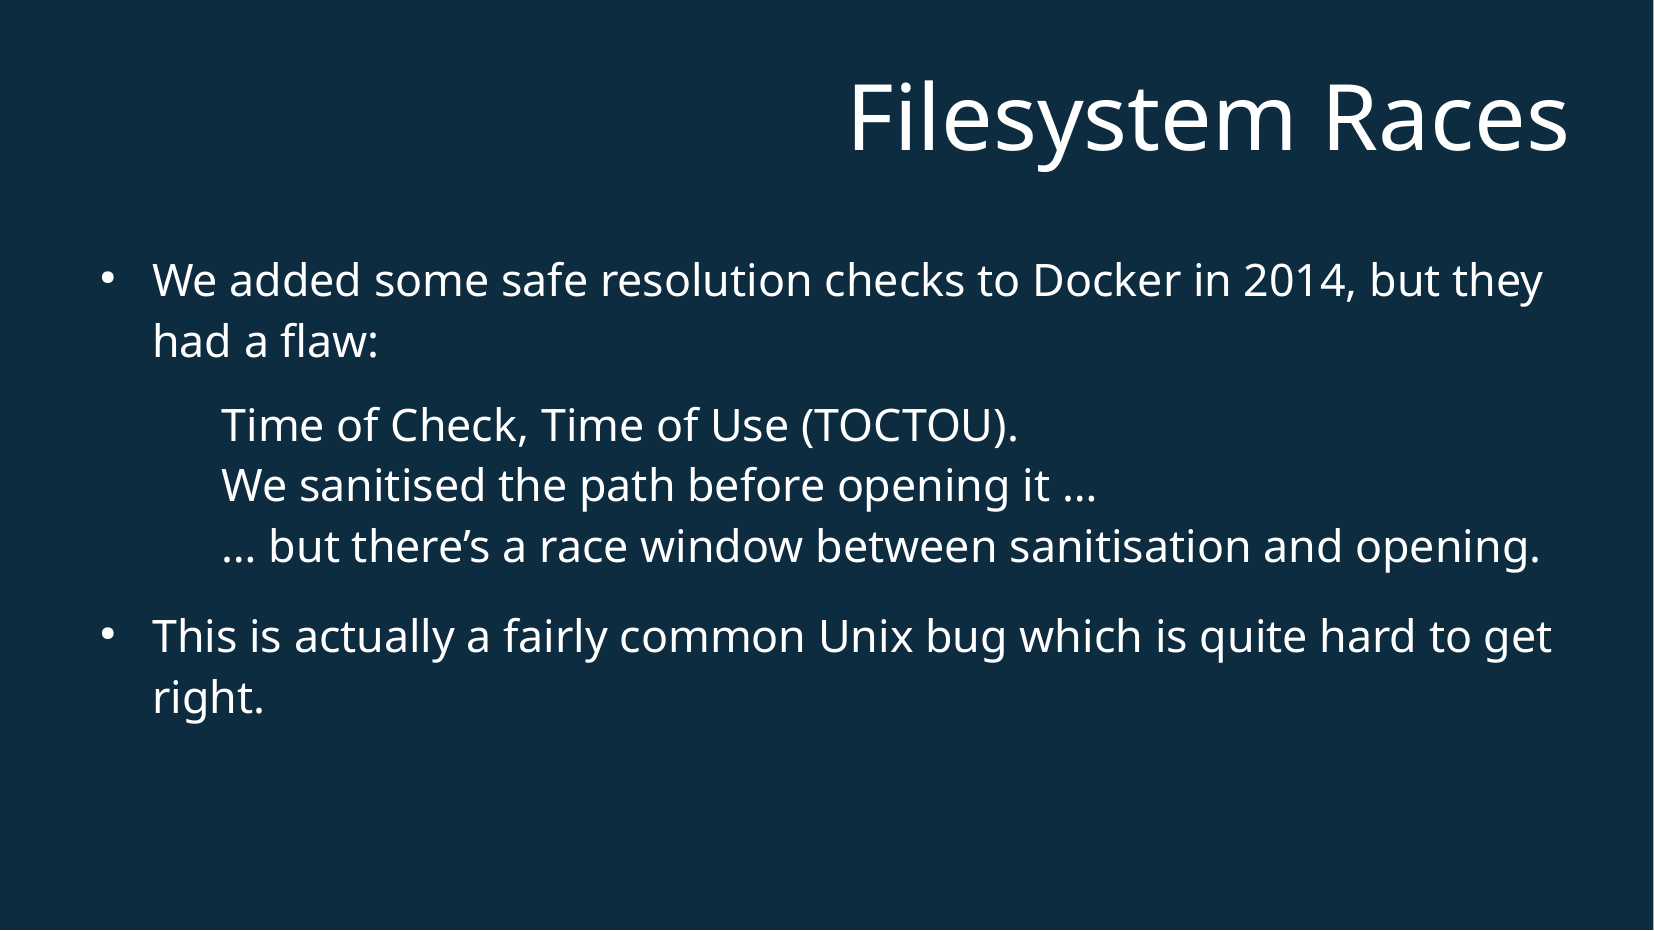

# Filesystem Races
We added some safe resolution checks to Docker in 2014, but they had a flaw:
Time of Check, Time of Use (TOCTOU).
We sanitised the path before opening it …
… but there’s a race window between sanitisation and opening.
This is actually a fairly common Unix bug which is quite hard to get right.